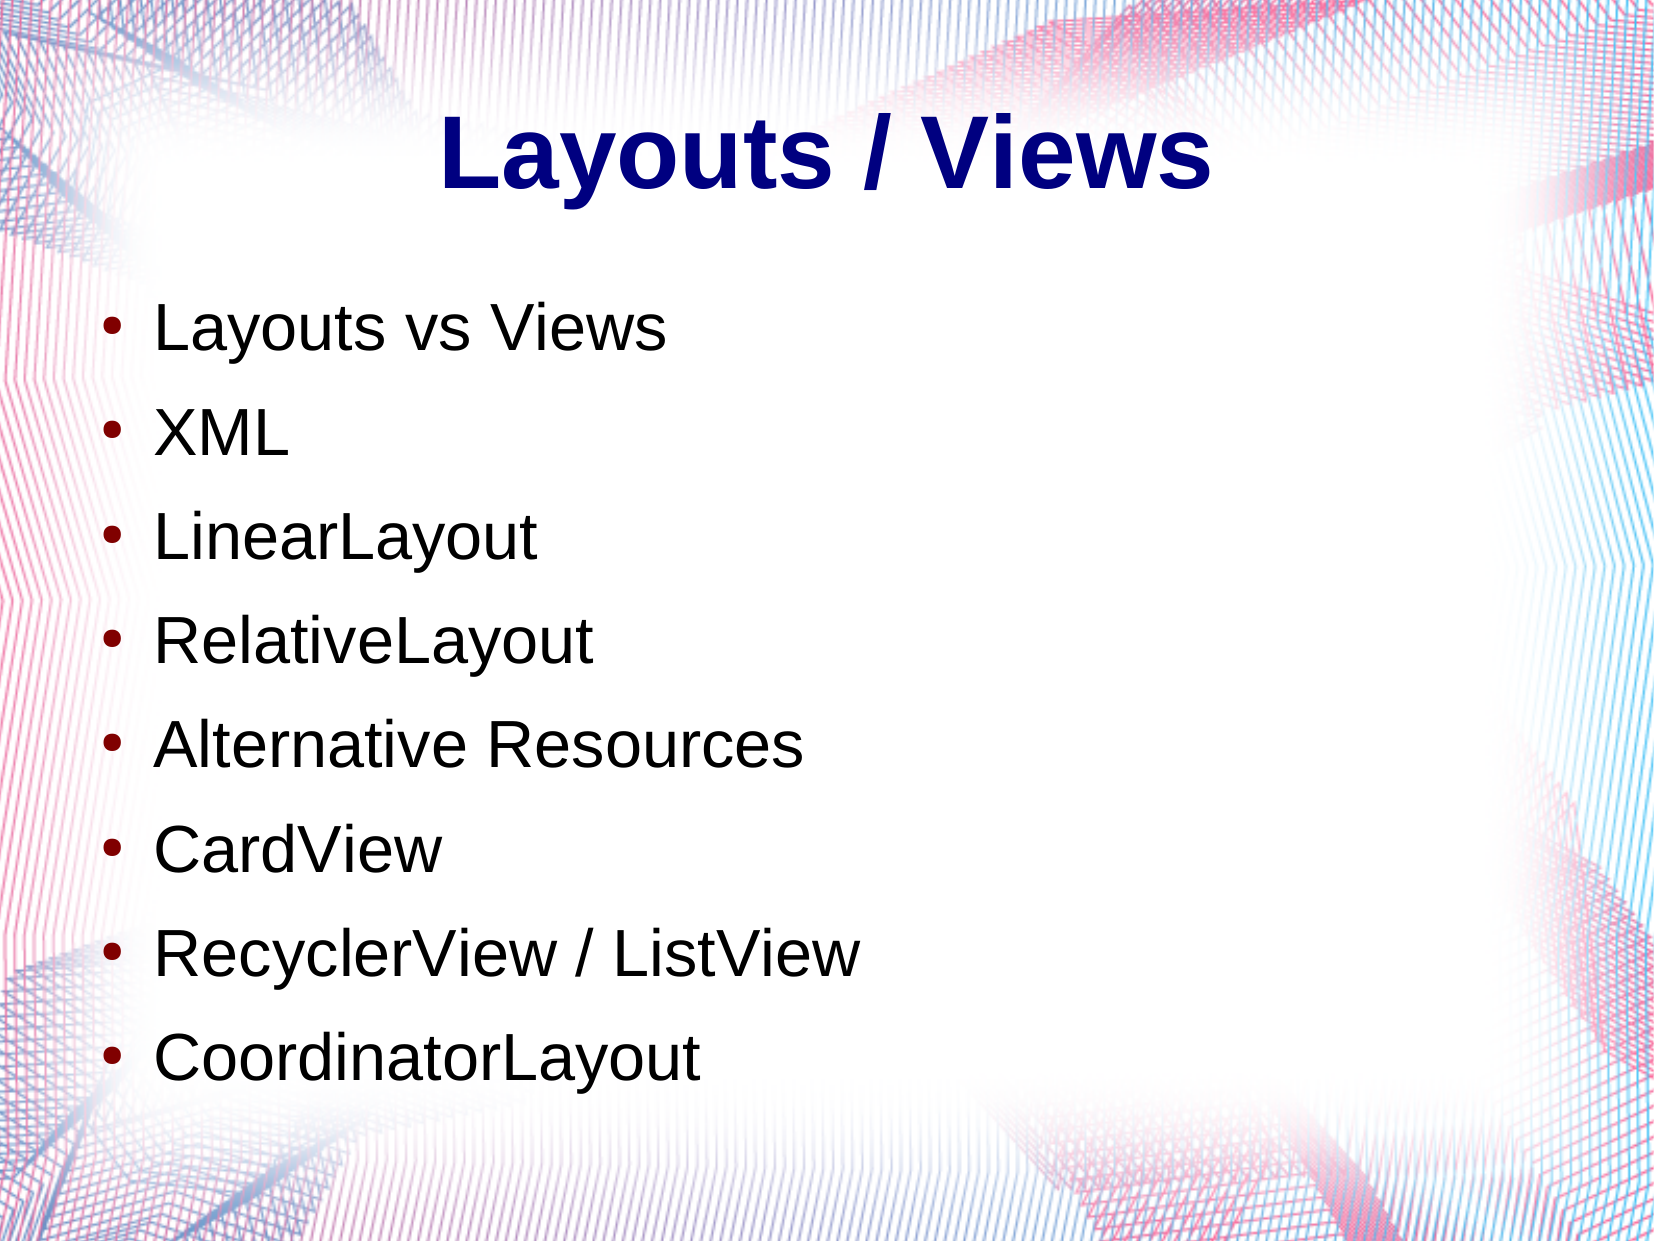

# Layouts / Views
Layouts vs Views
XML
LinearLayout
RelativeLayout
Alternative Resources
CardView
RecyclerView / ListView
CoordinatorLayout